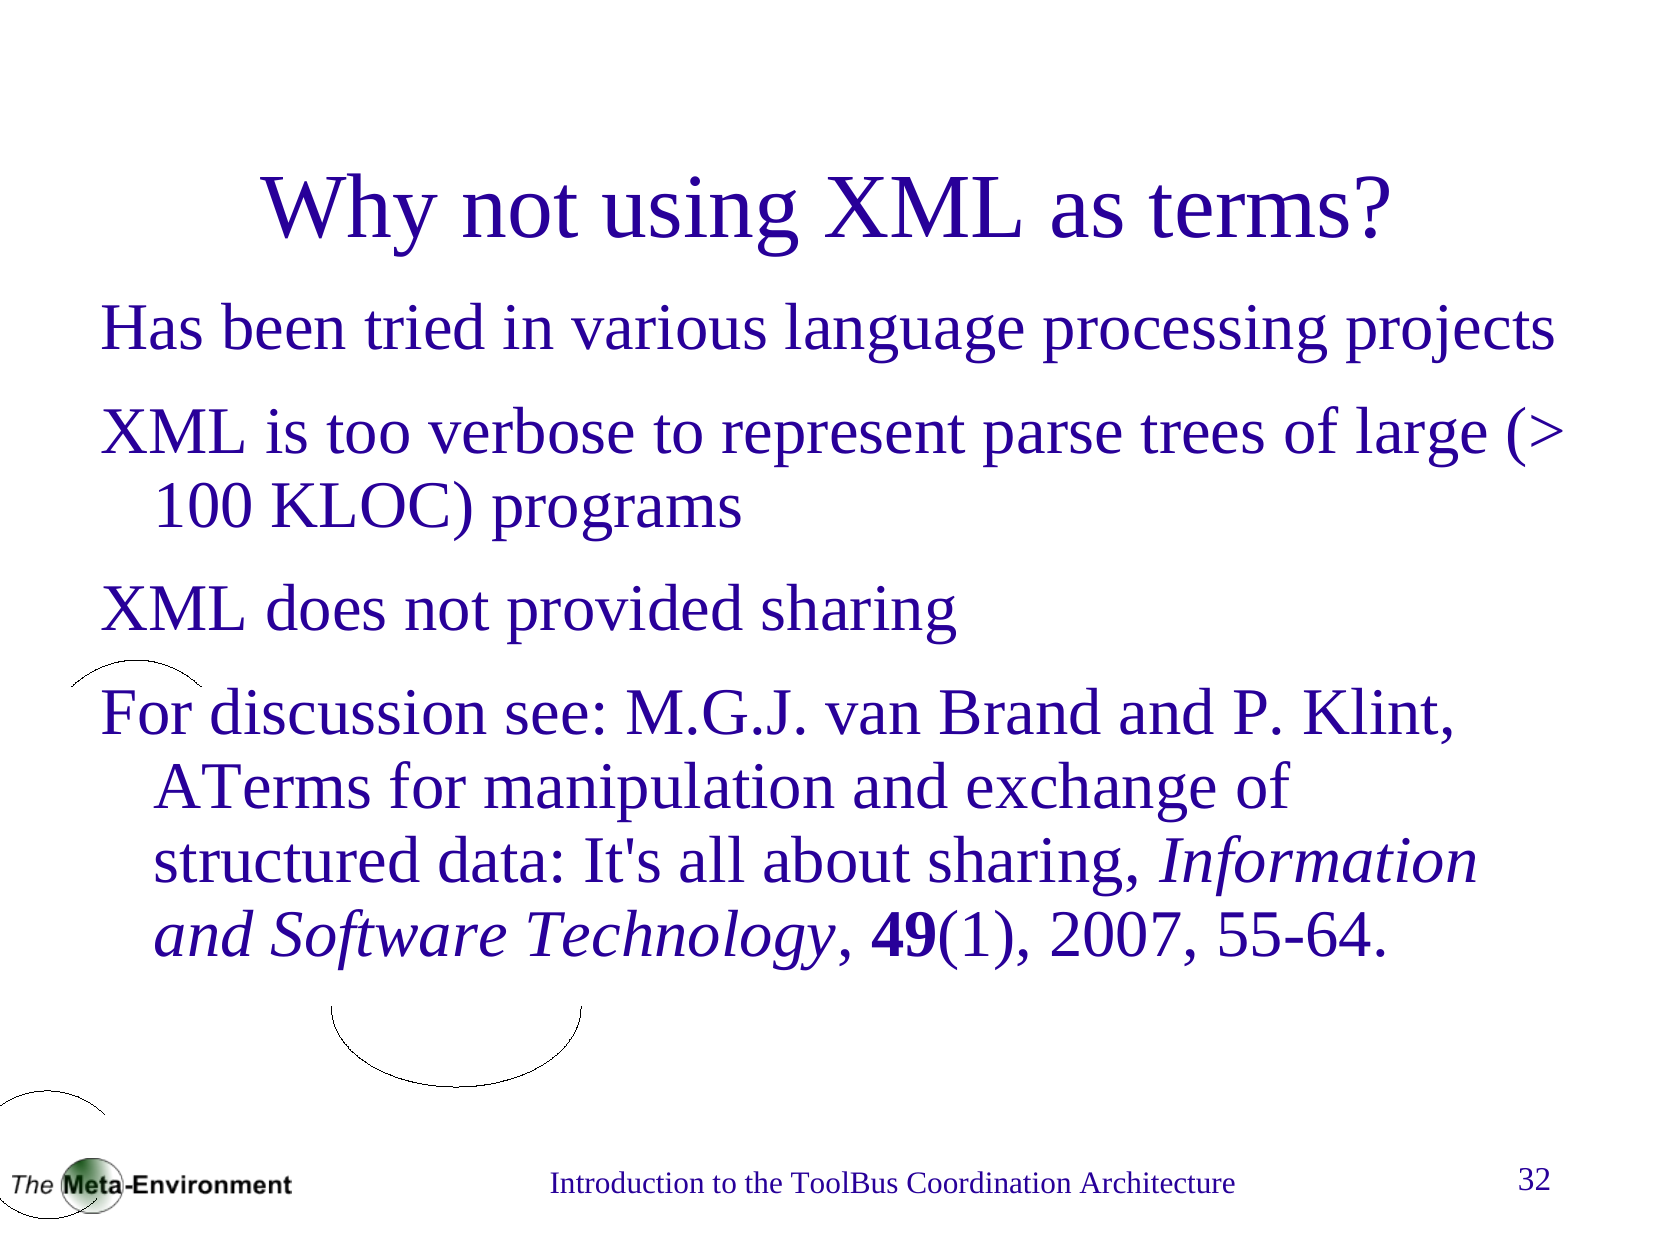

# Why not using XML as terms?
Has been tried in various language processing projects
XML is too verbose to represent parse trees of large (> 100 KLOC) programs
XML does not provided sharing
For discussion see: M.G.J. van Brand and P. Klint, ATerms for manipulation and exchange of structured data: It's all about sharing, Information and Software Technology, 49(1), 2007, 55-64.